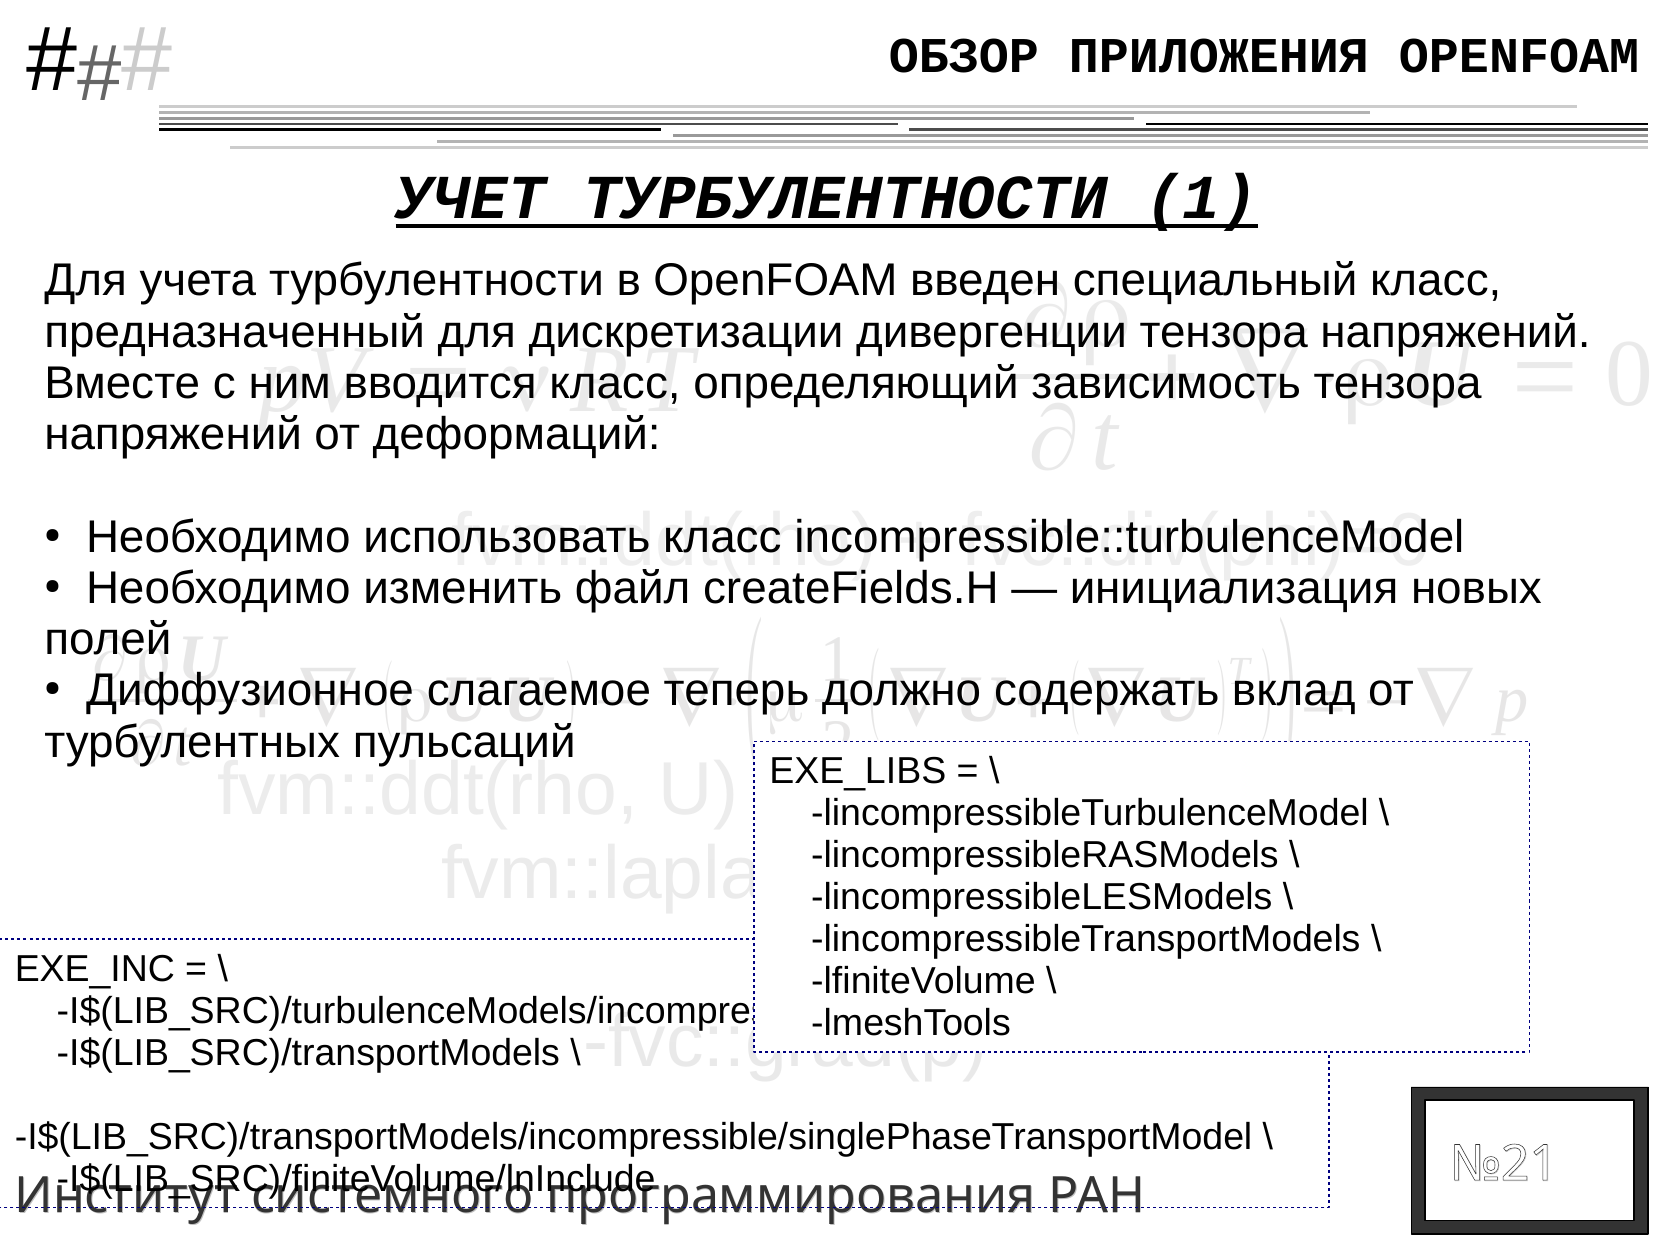

# УЧЕТ ТУРБУЛЕНТНОСТИ (1)
Для учета турбулентности в OpenFOAM введен специальный класс, предназначенный для дискретизации дивергенции тензора напряжений. Вместе с ним вводится класс, определяющий зависимость тензора напряжений от деформаций:
 Необходимо использовать класс incompressible::turbulenceModel
 Необходимо изменить файл createFields.H — инициализация новых полей
 Диффузионное слагаемое теперь должно содержать вклад от турбулентных пульсаций
EXE_LIBS = \
 -lincompressibleTurbulenceModel \
 -lincompressibleRASModels \
 -lincompressibleLESModels \
 -lincompressibleTransportModels \
 -lfiniteVolume \
 -lmeshTools
EXE_INC = \
 -I$(LIB_SRC)/turbulenceModels/incompressible/turbulenceModel \
 -I$(LIB_SRC)/transportModels \
 -I$(LIB_SRC)/transportModels/incompressible/singlePhaseTransportModel \
 -I$(LIB_SRC)/finiteVolume/lnInclude